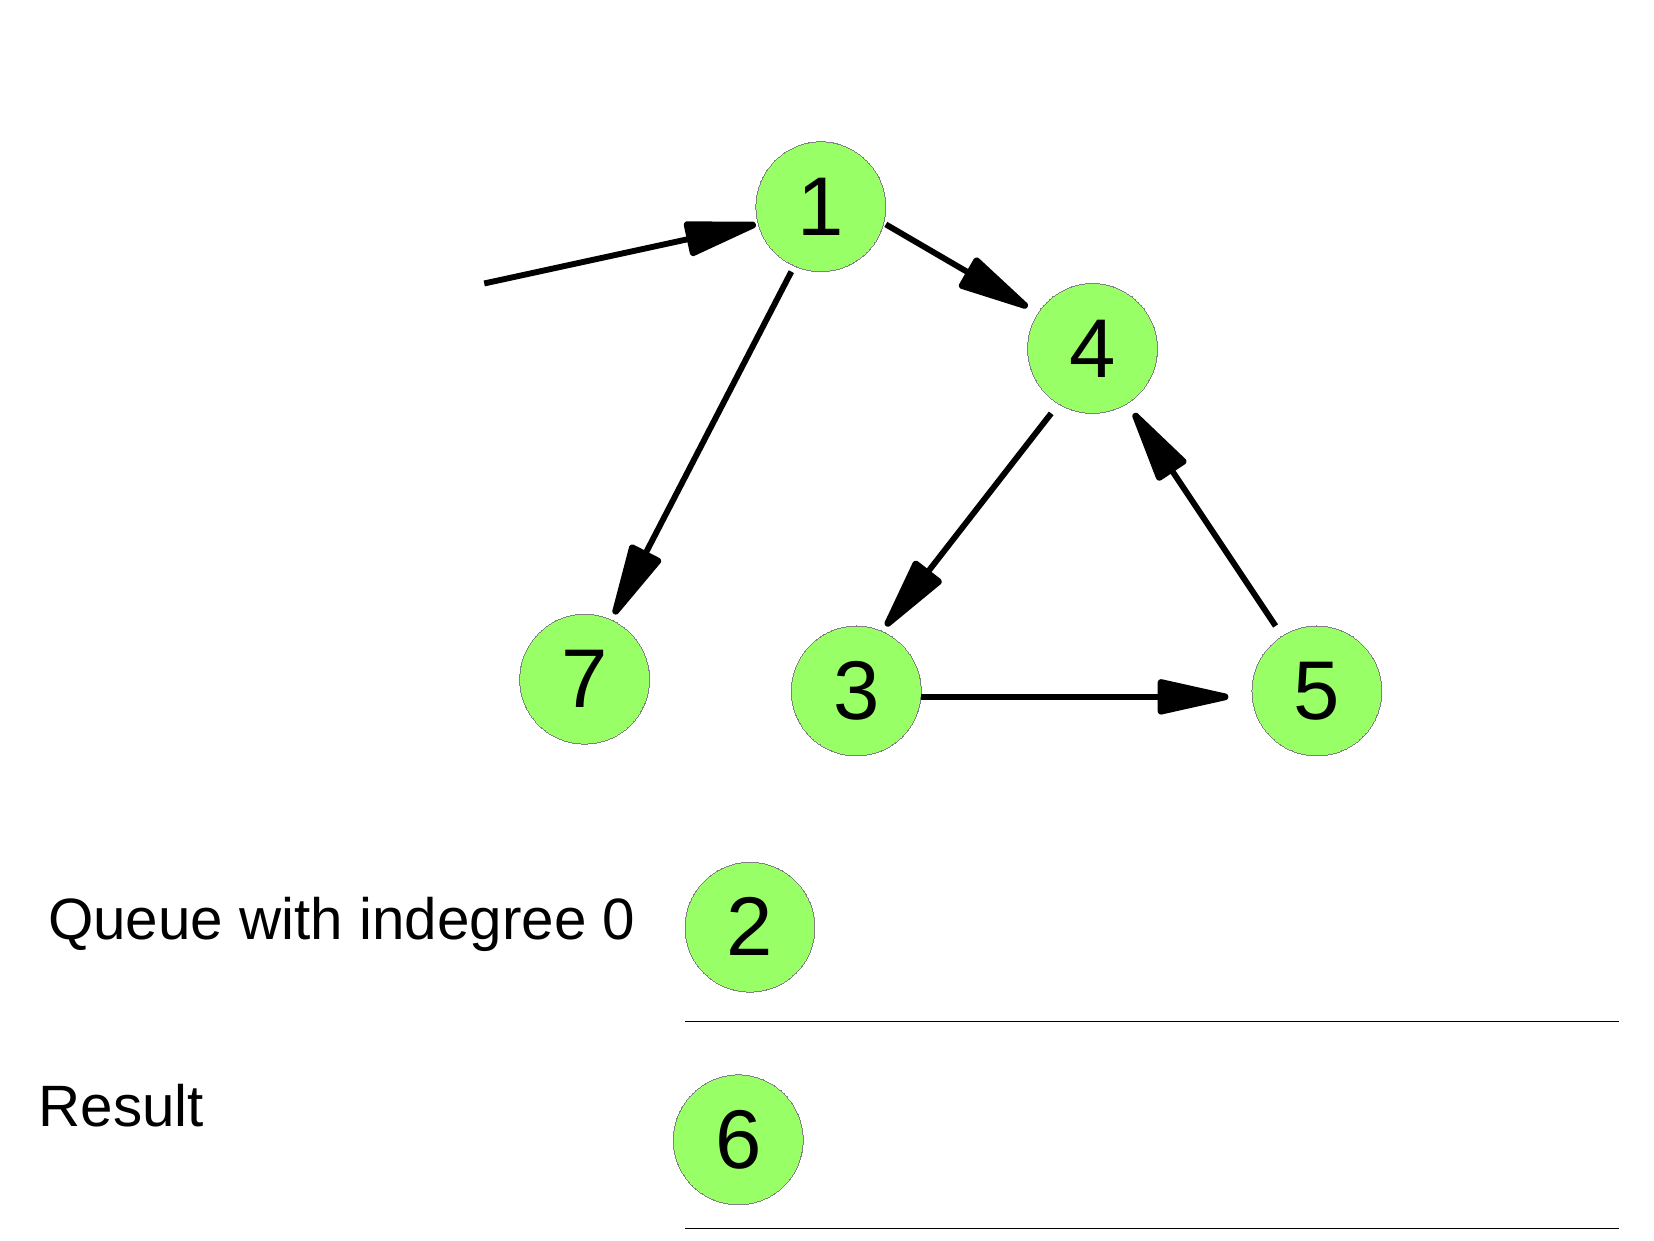

1
4
7
3
5
2
Queue with indegree 0
Result
6